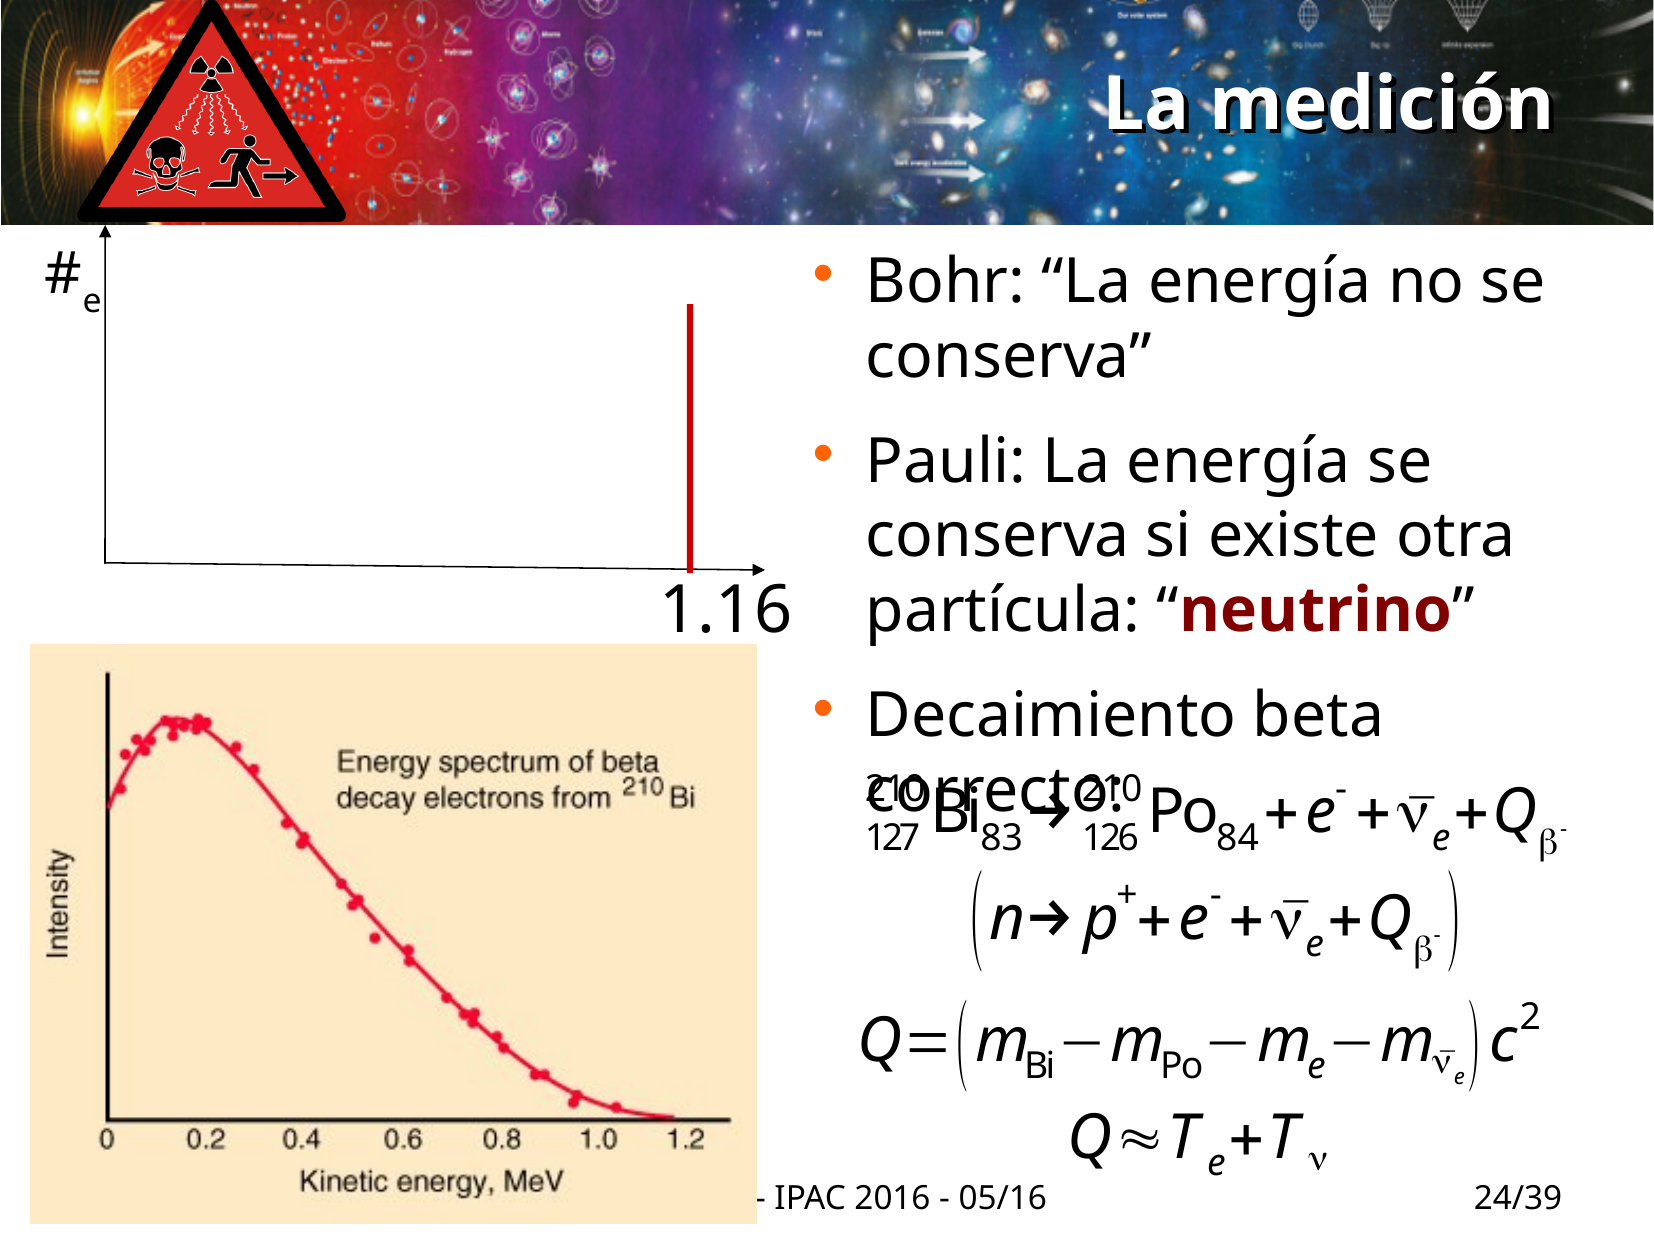

# La medición
#e
Bohr: “La energía no se conserva”
Pauli: La energía se conserva si existe otra partícula: “neutrino”
Decaimiento beta correcto:
1.16
Sep 08, 2016
H. Asorey - IPAC 2016 - 05/16
24